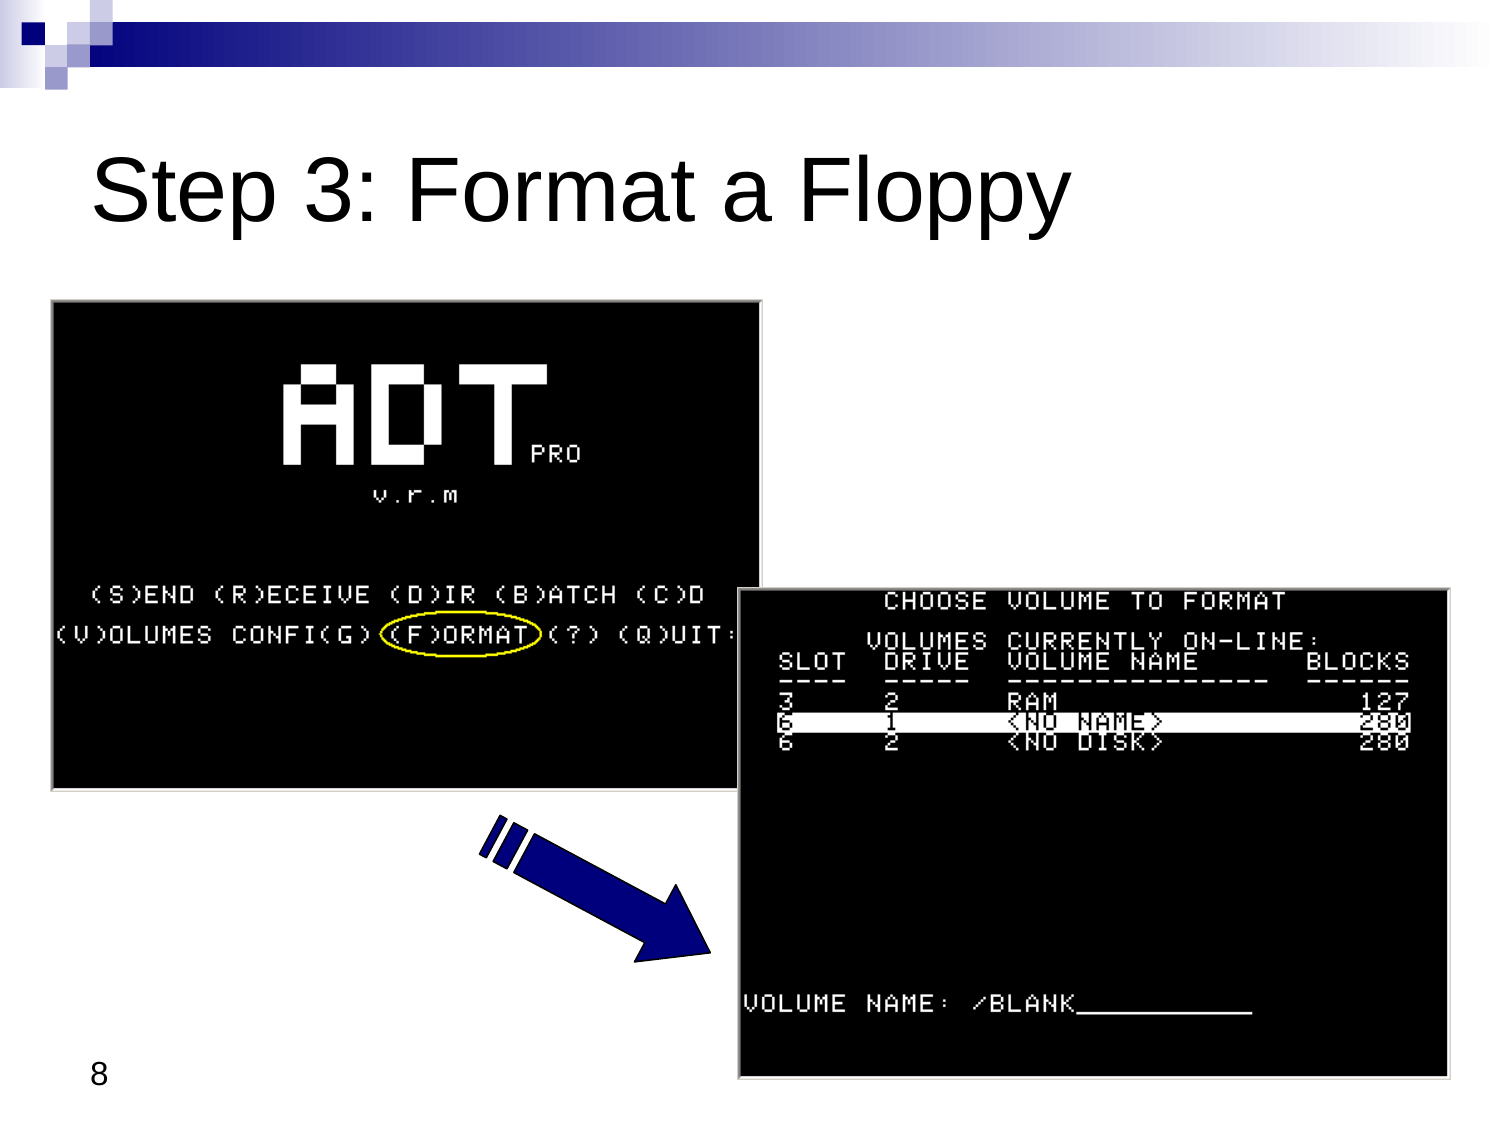

# Step 3: Format a Floppy
8